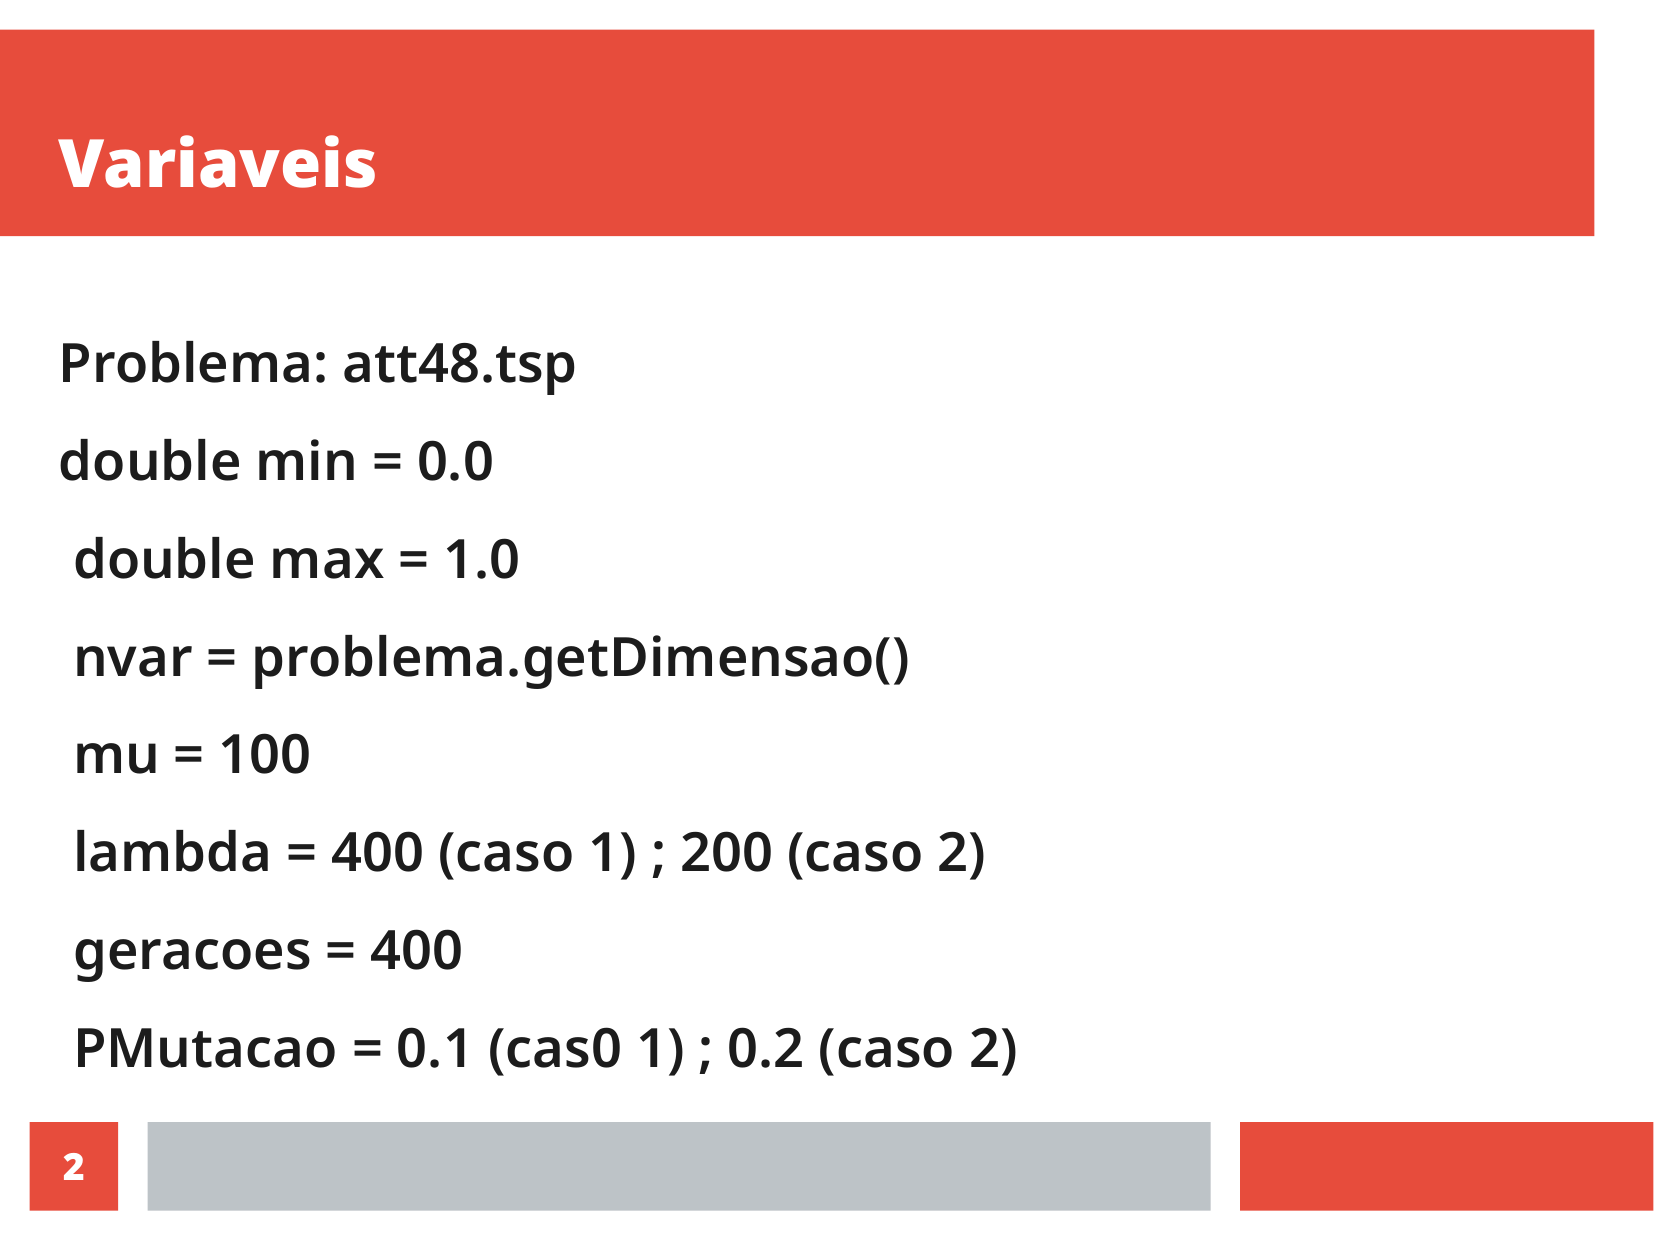

# Variaveis
Problema: att48.tsp
double min = 0.0
 double max = 1.0
 nvar = problema.getDimensao()
 mu = 100
 lambda = 400 (caso 1) ; 200 (caso 2)
 geracoes = 400
 PMutacao = 0.1 (cas0 1) ; 0.2 (caso 2)
2